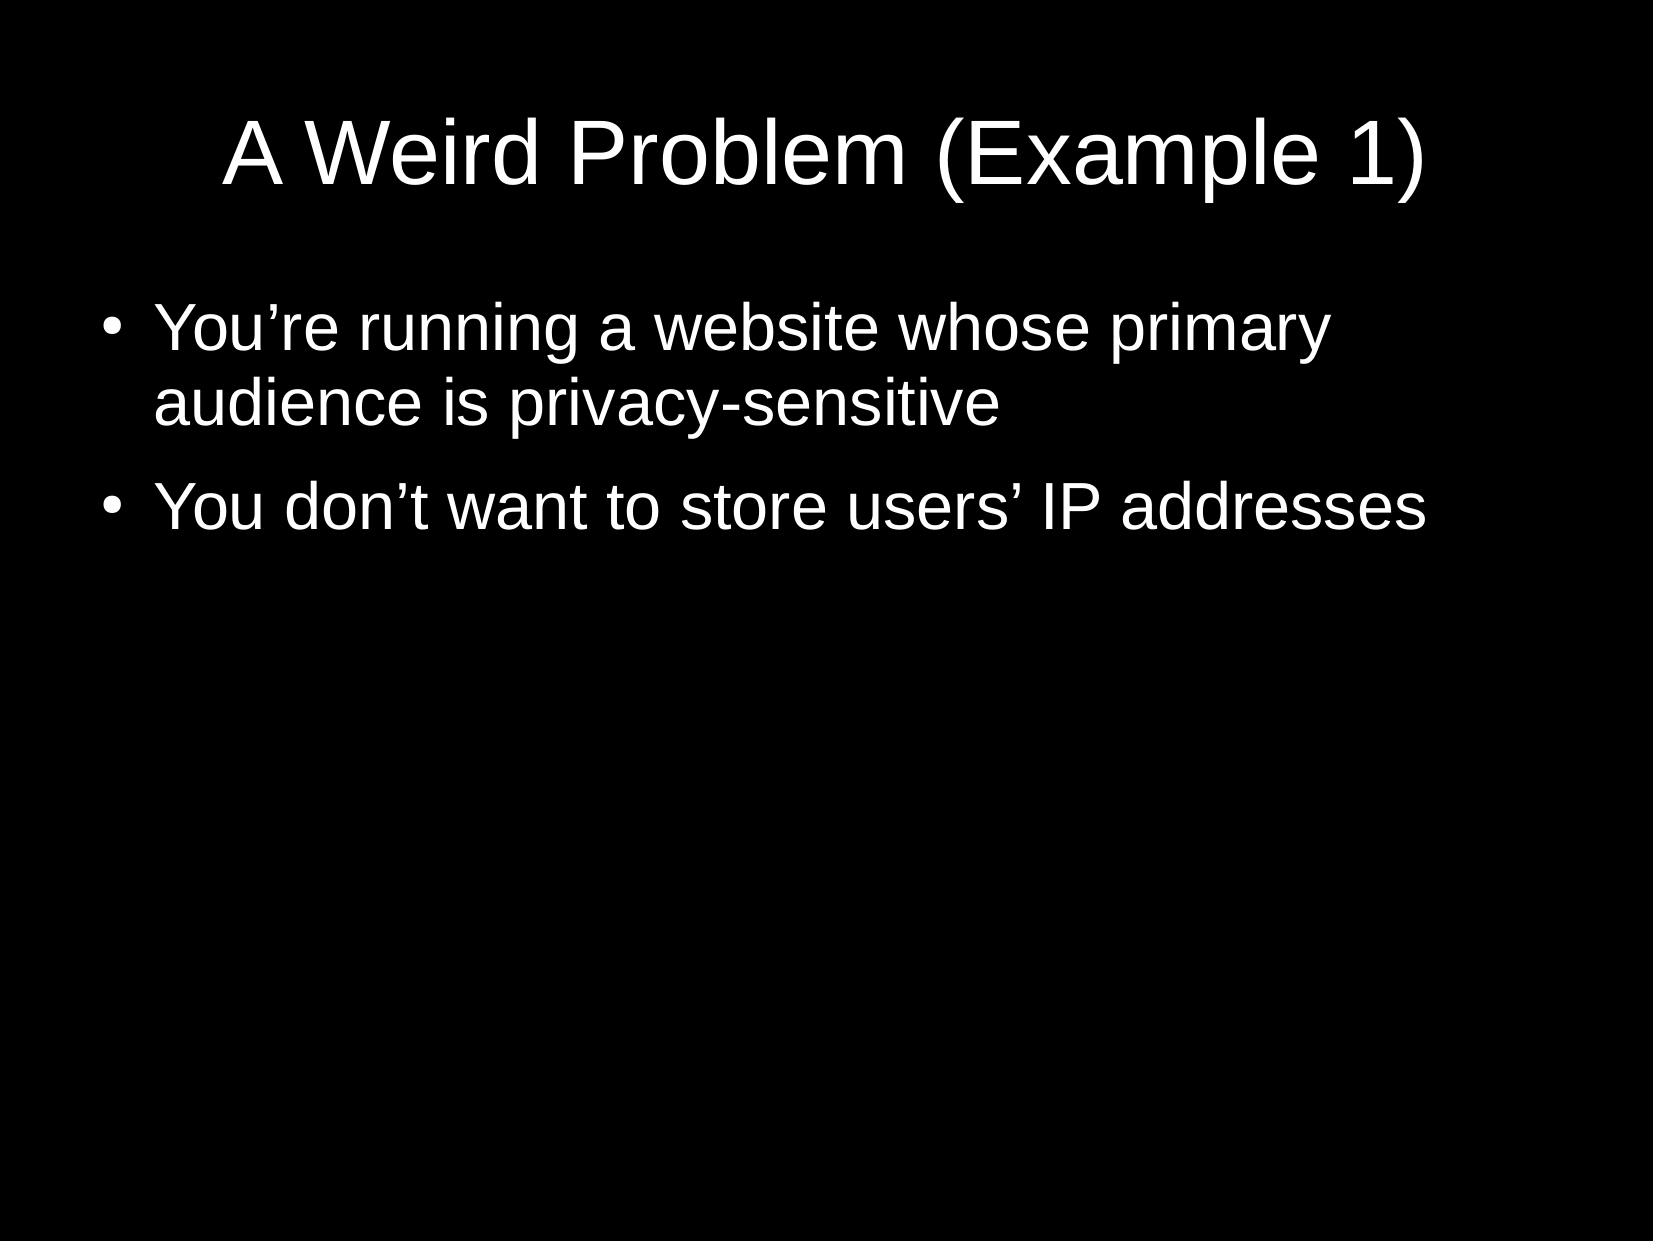

# A Weird Problem (Example 1)
You’re running a website whose primary audience is privacy-sensitive
You don’t want to store users’ IP addresses